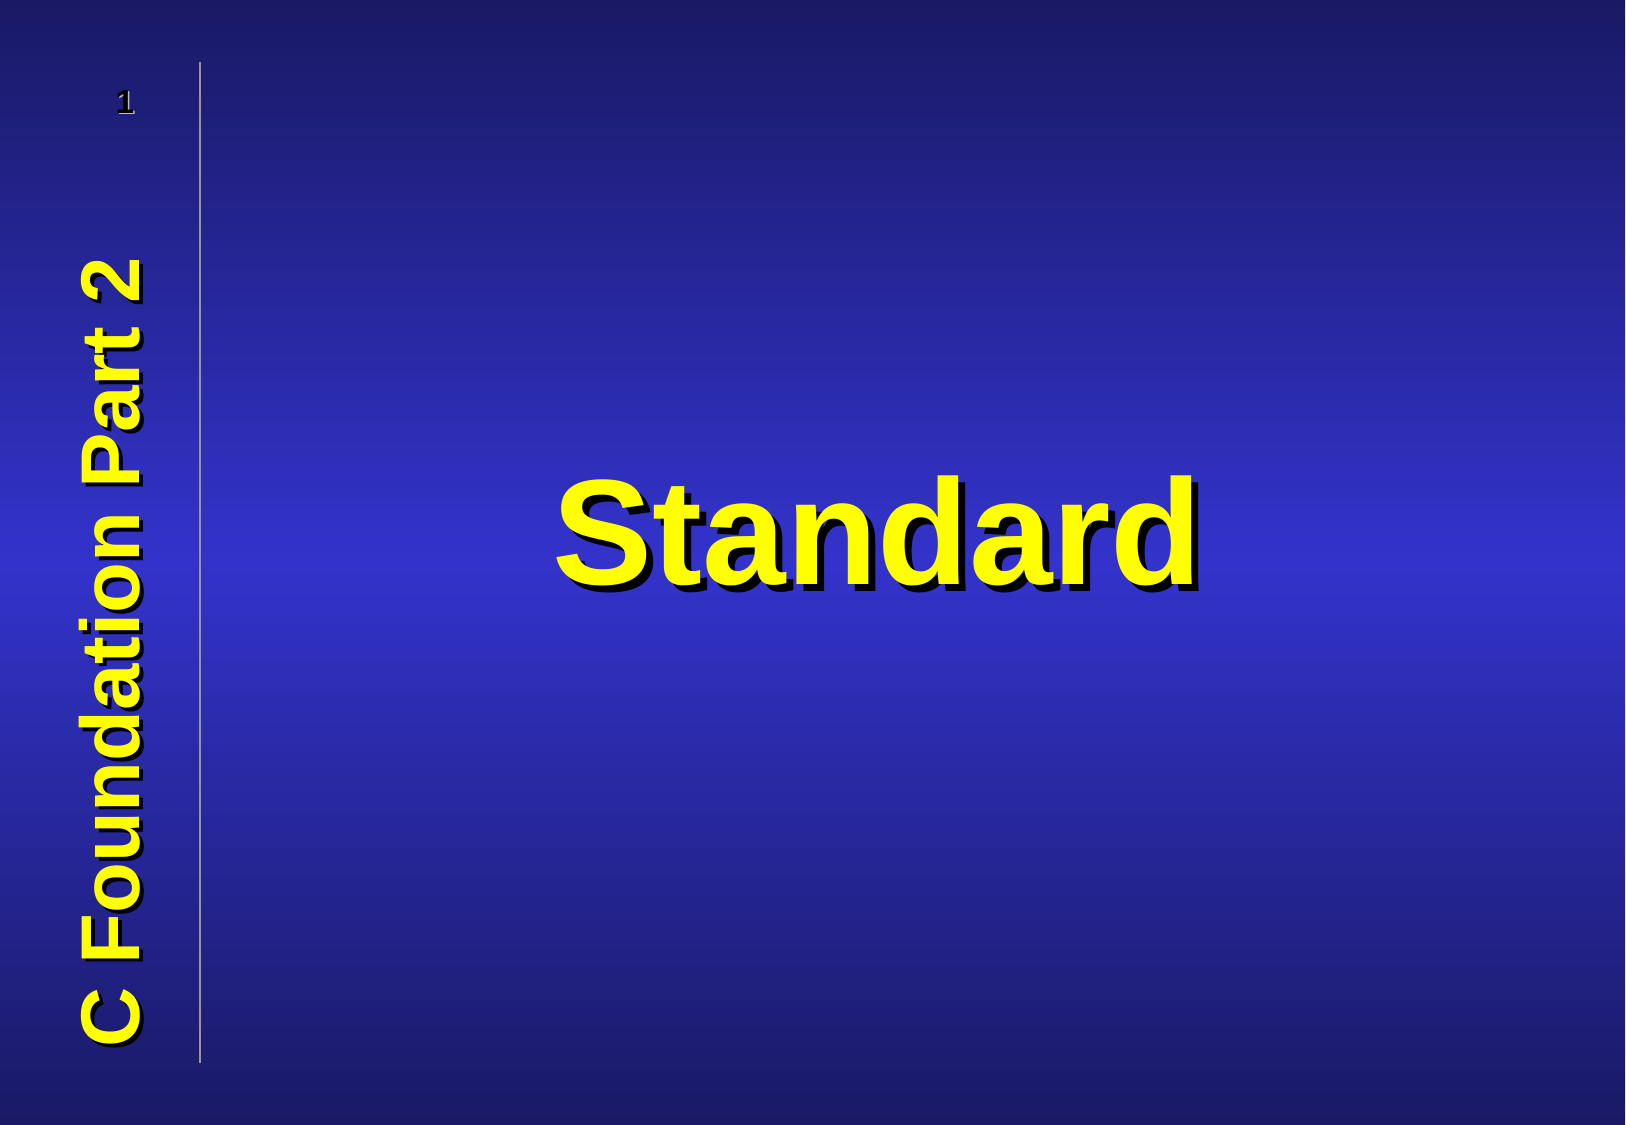

1
Standard
# C Foundation Part 2